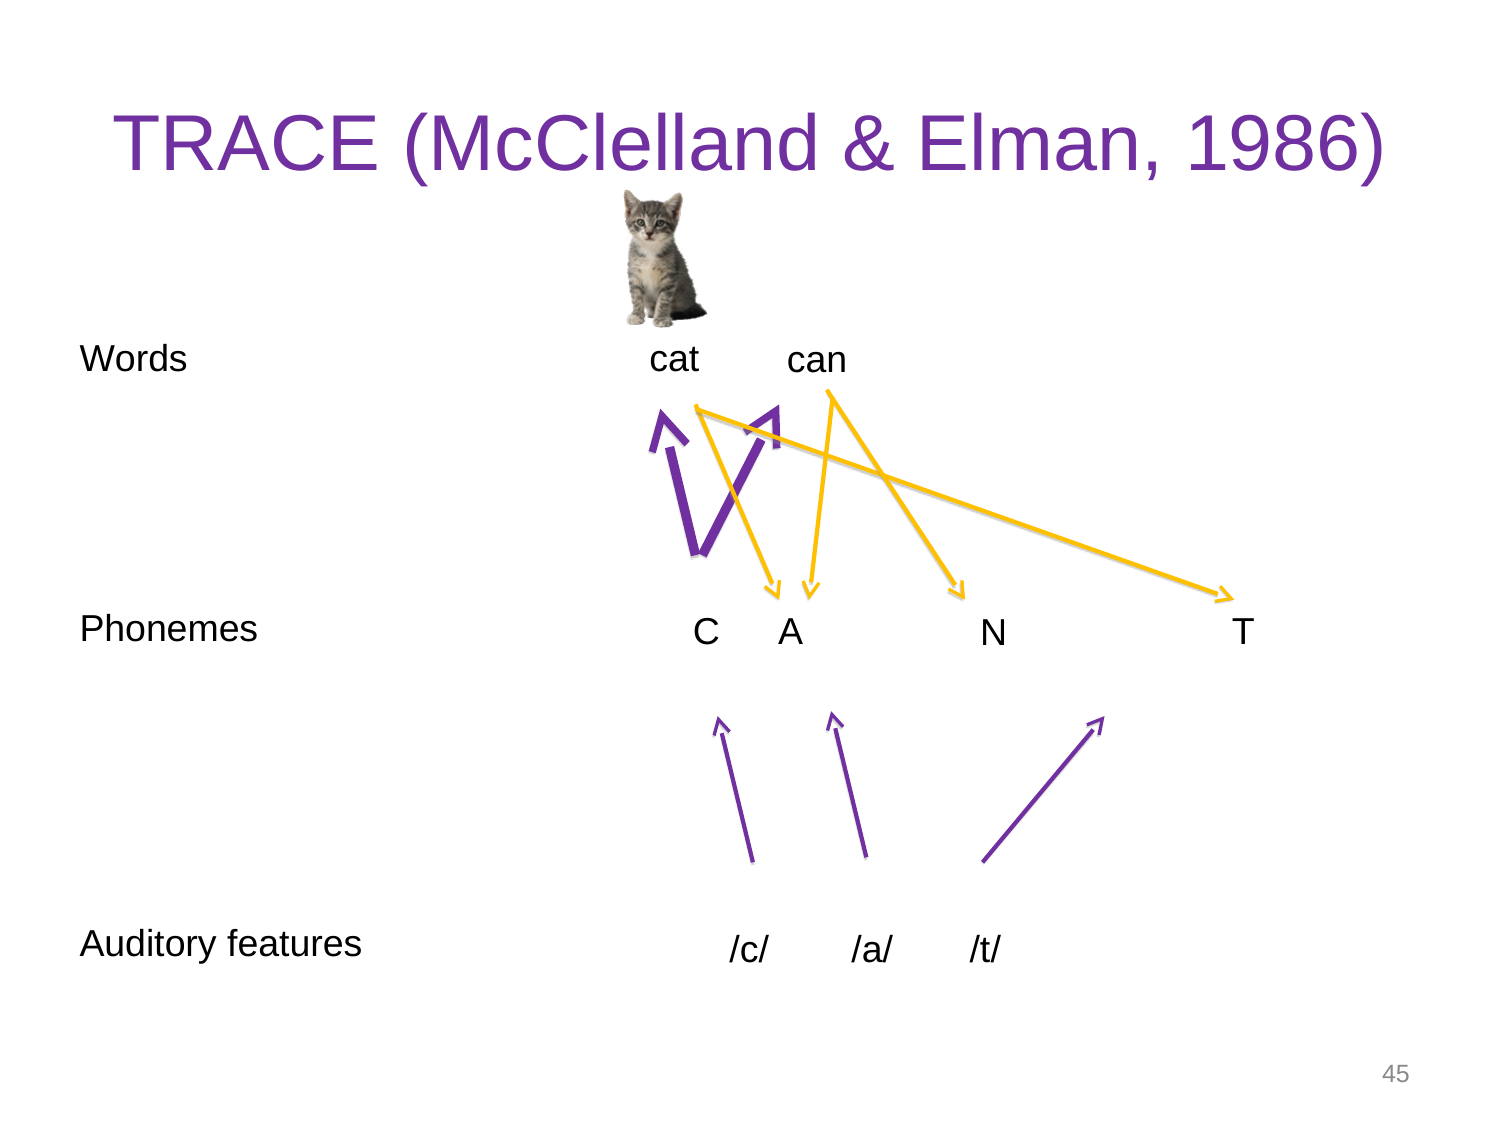

# TRACE (McClelland & Elman, 1986)
Words
Phonemes
Auditory features
cat
can
C
 A T
 N
/c/
/a/
/t/